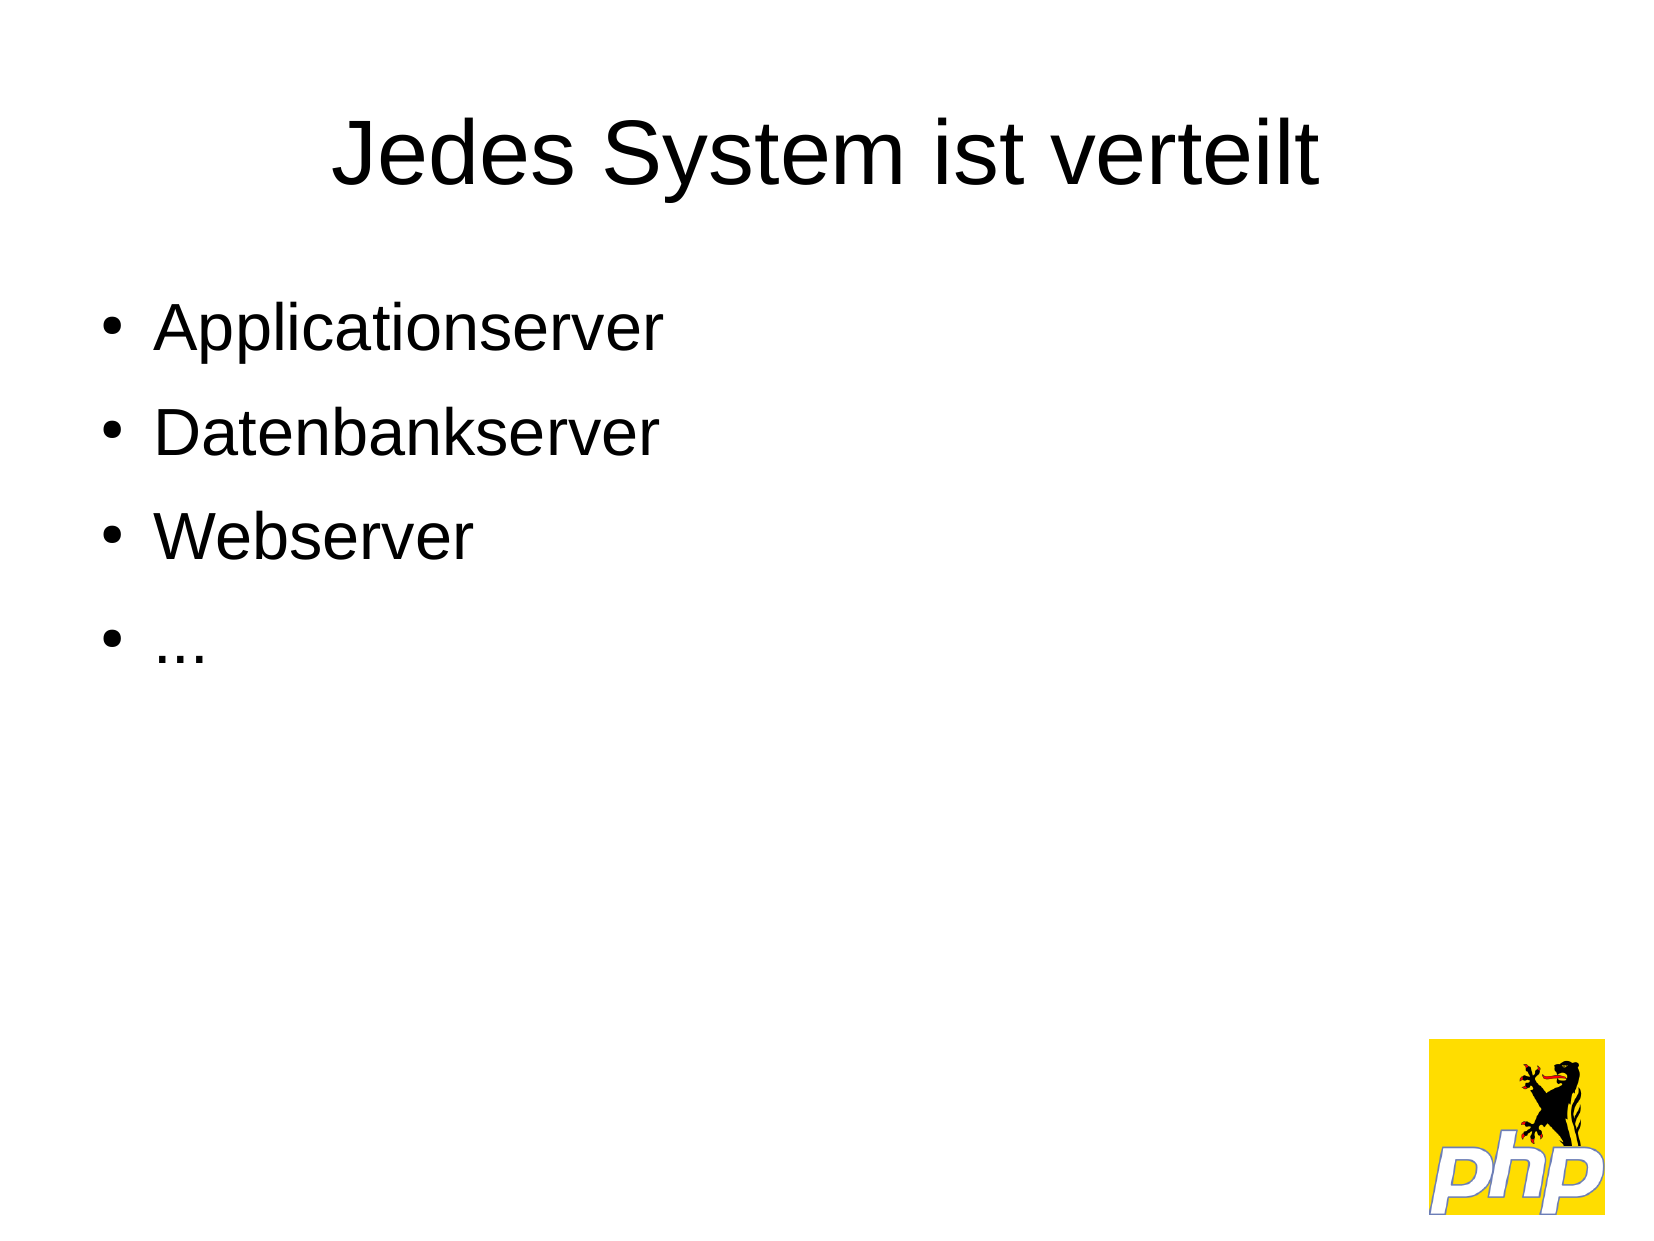

# Jedes System ist verteilt
Applicationserver
Datenbankserver
Webserver
...